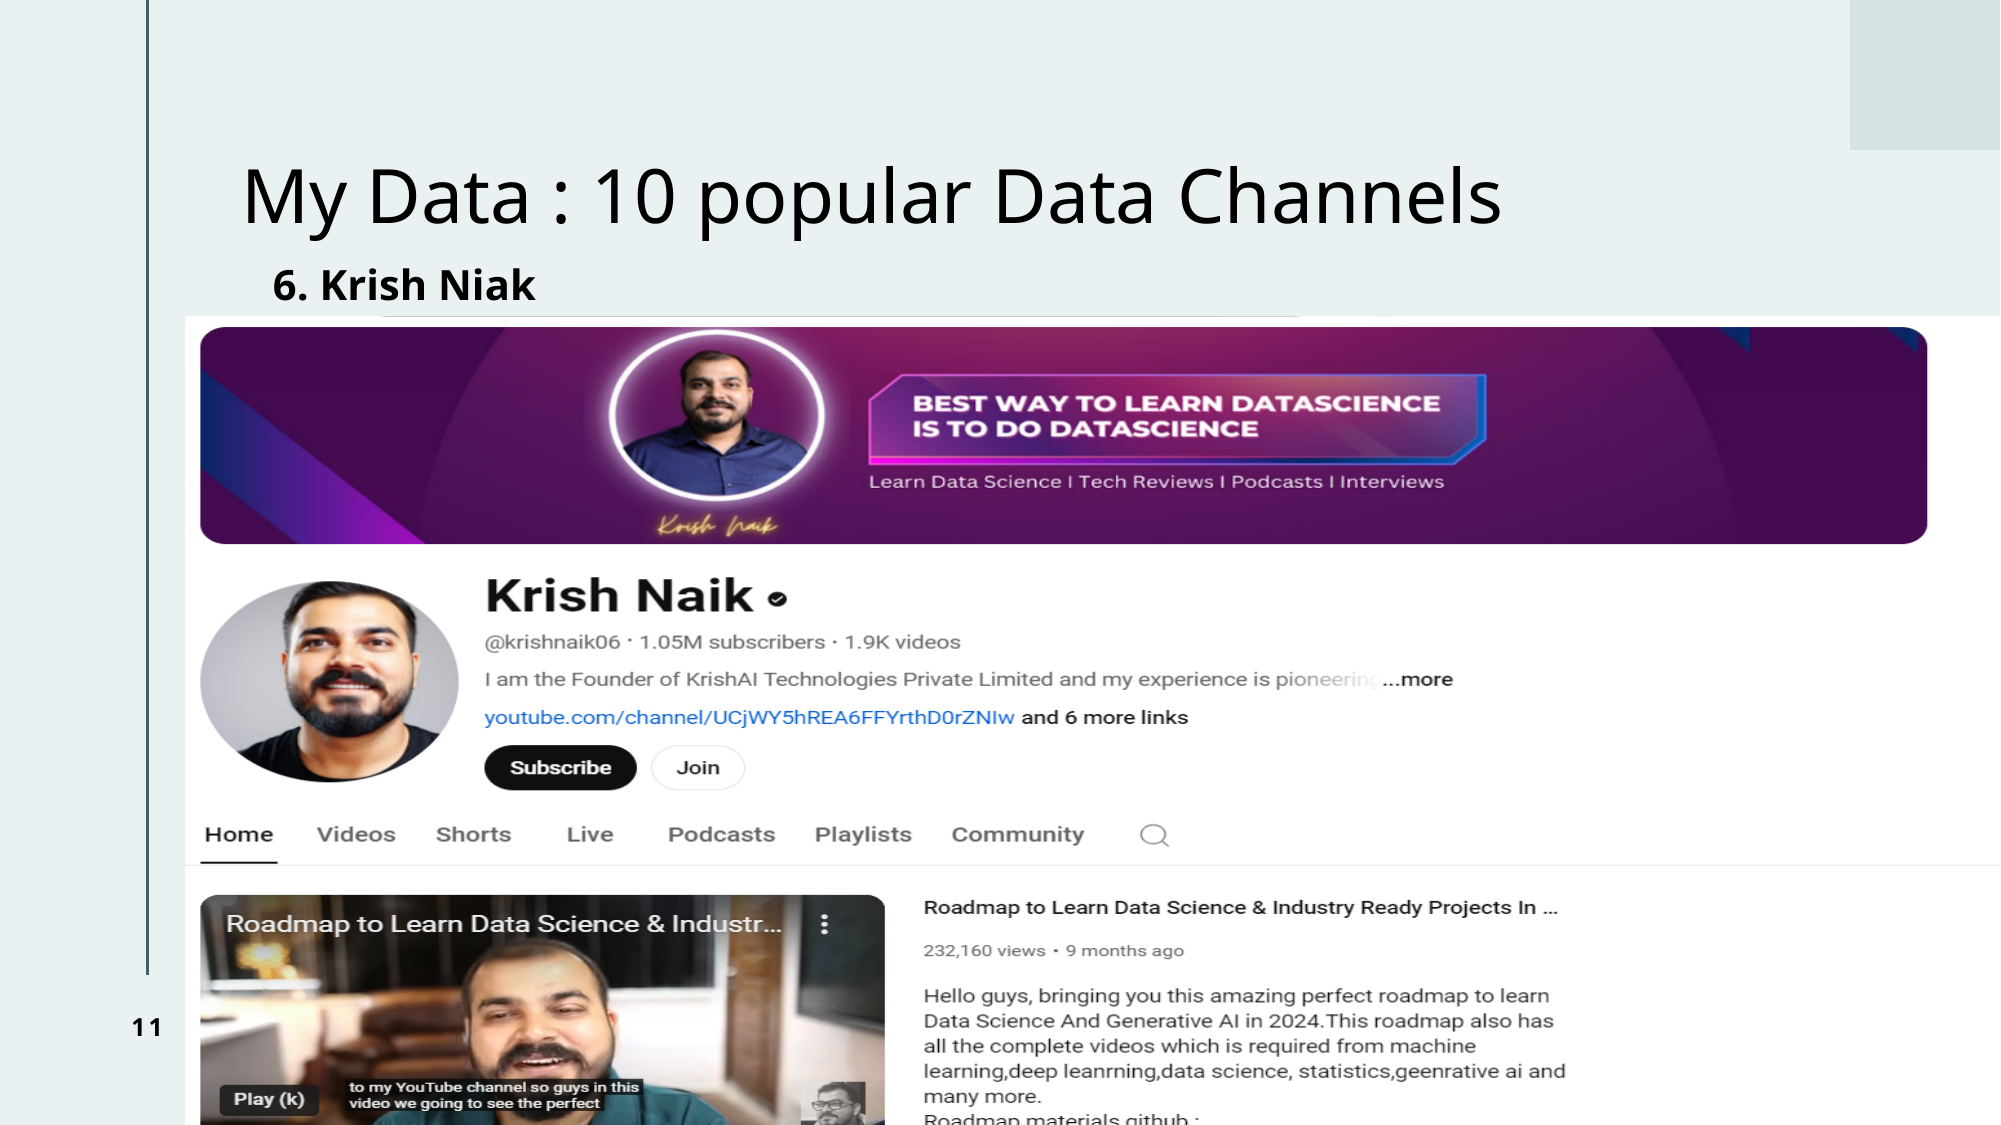

# My Data : 10 popular Data Channels
6. Krish Niak